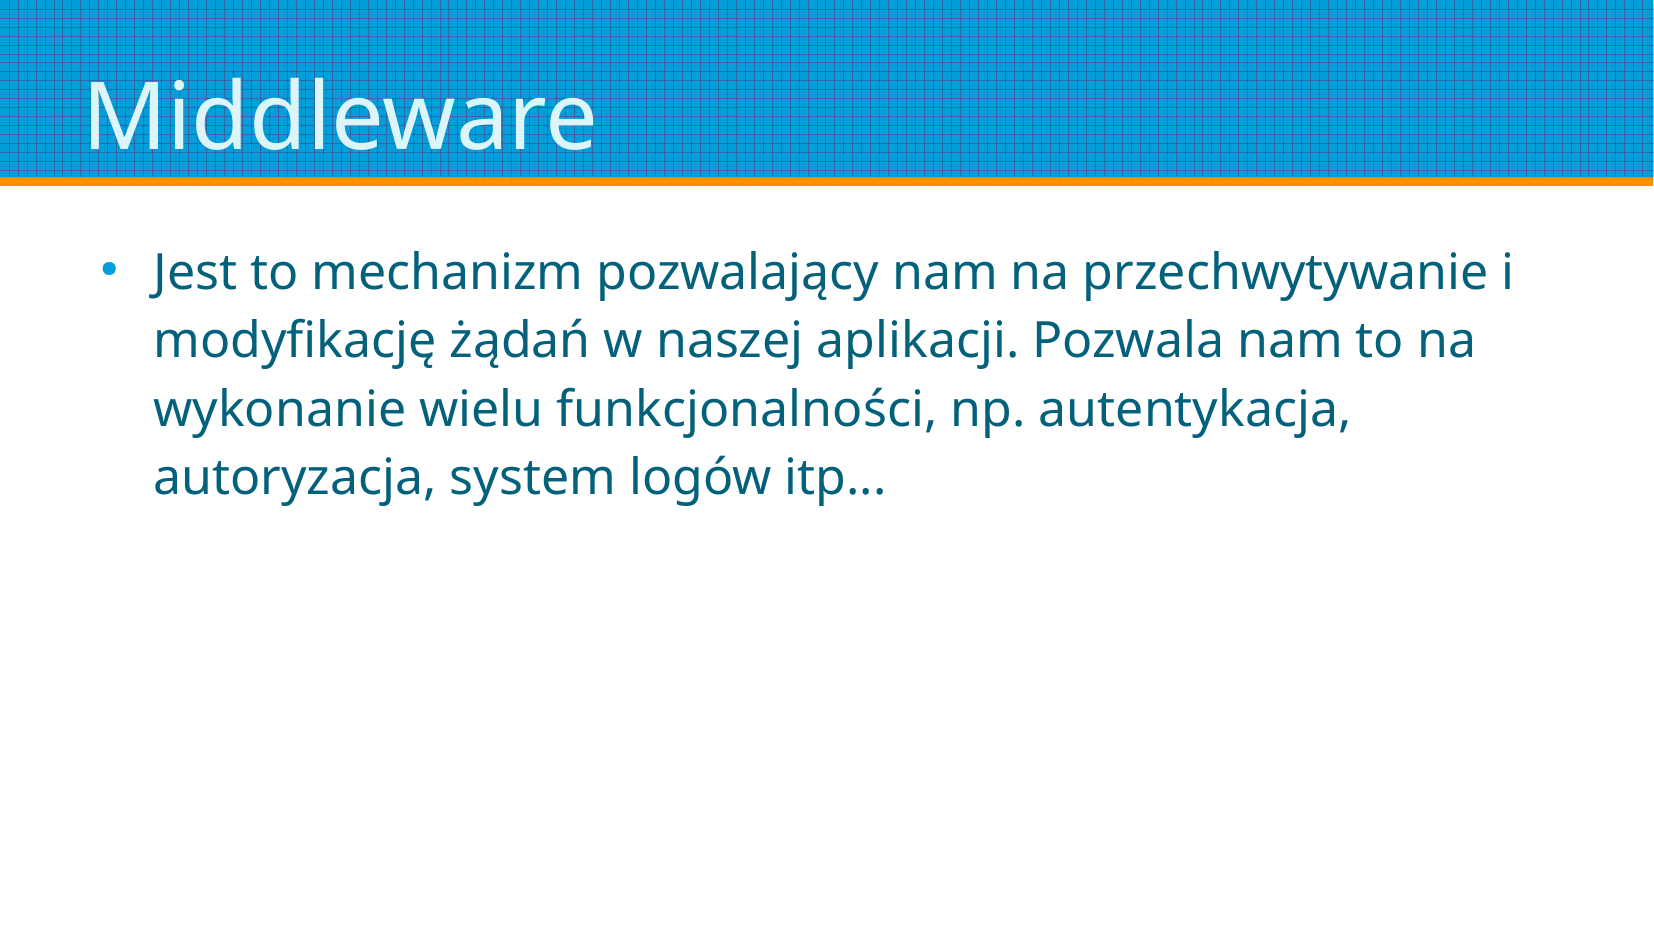

# Middleware
Jest to mechanizm pozwalający nam na przechwytywanie i modyfikację żądań w naszej aplikacji. Pozwala nam to na wykonanie wielu funkcjonalności, np. autentykacja, autoryzacja, system logów itp...